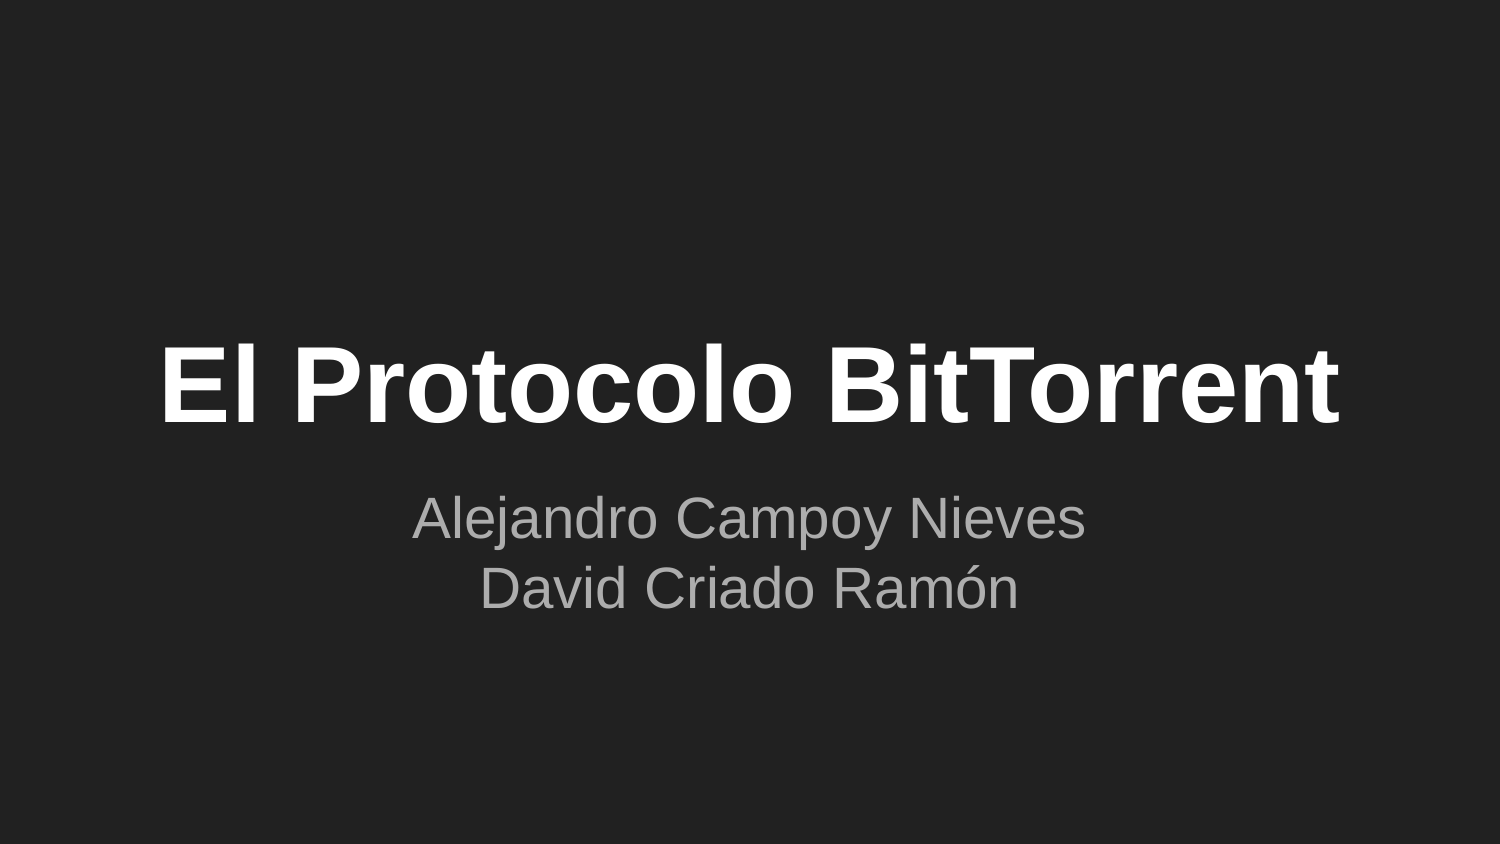

# El Protocolo BitTorrent
Alejandro Campoy Nieves
David Criado Ramón